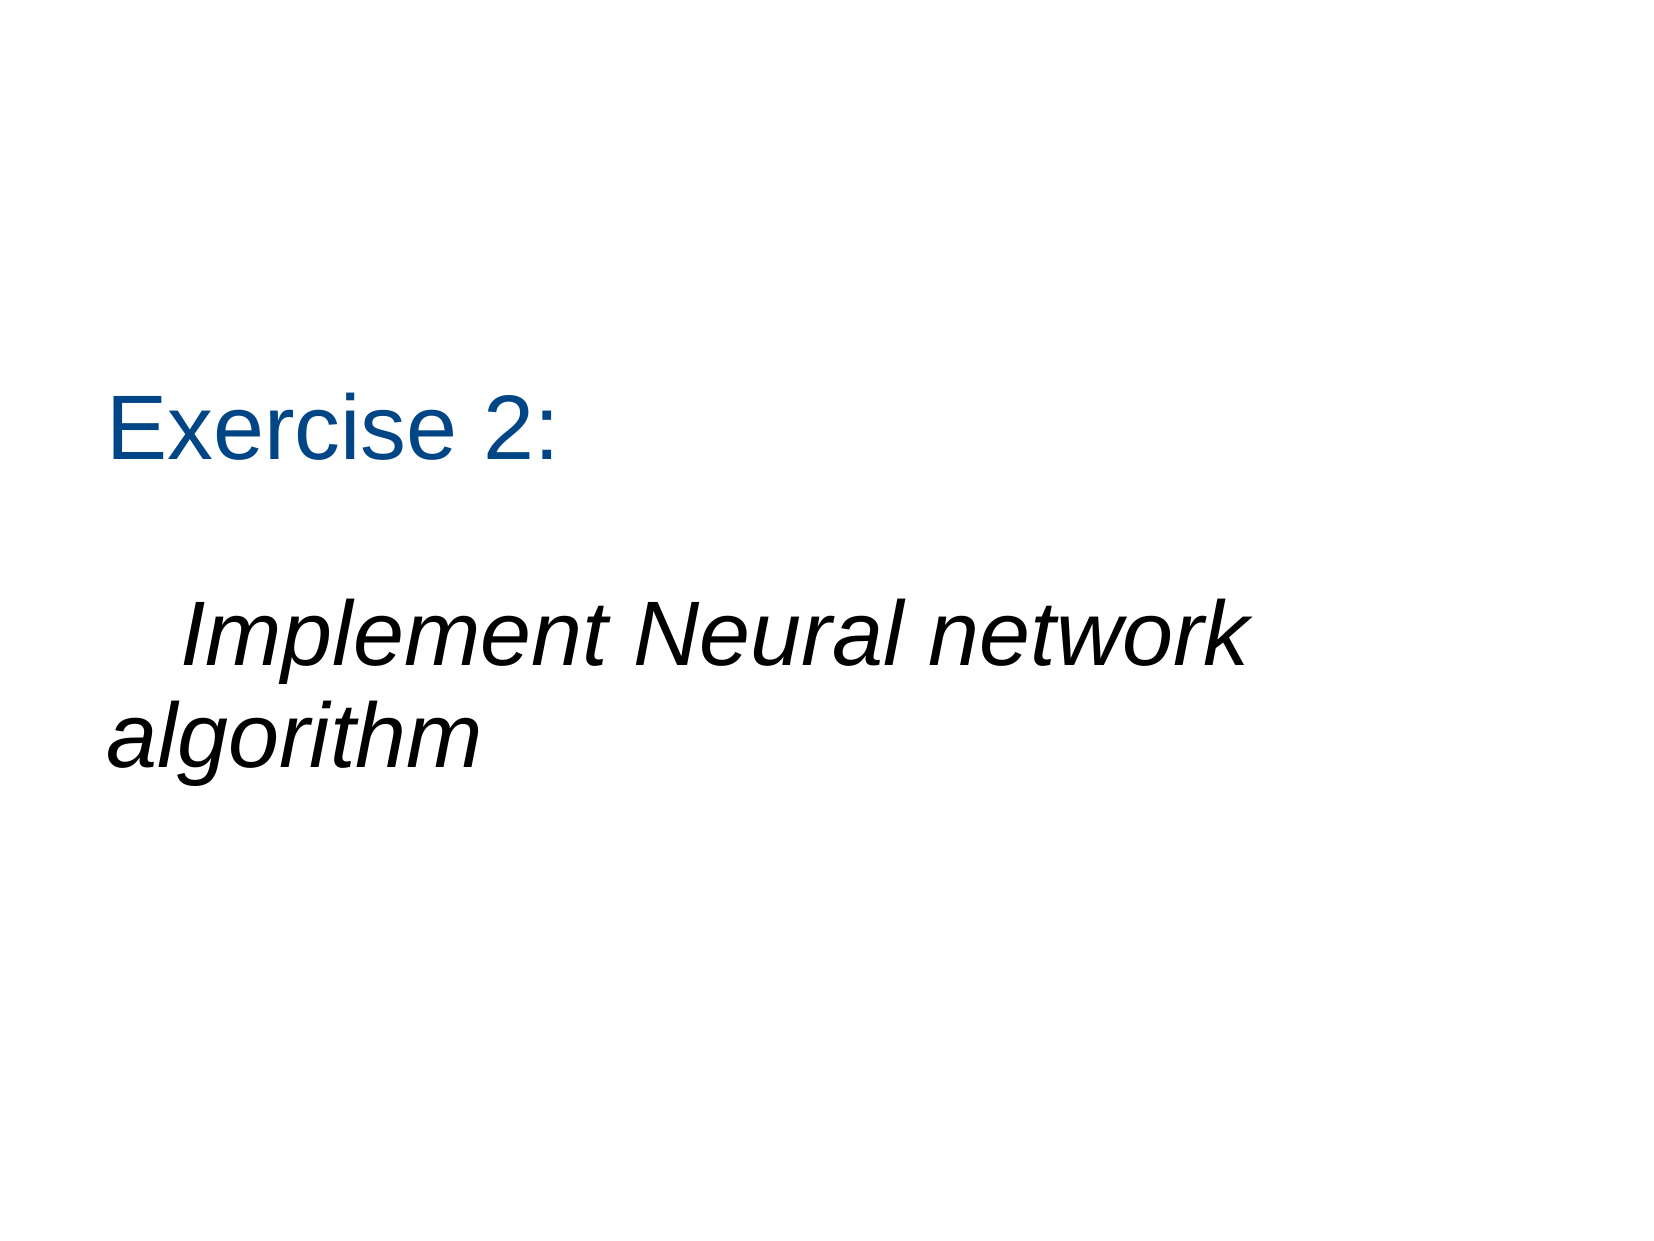

# Exercise 2: Implement Neural network algorithm